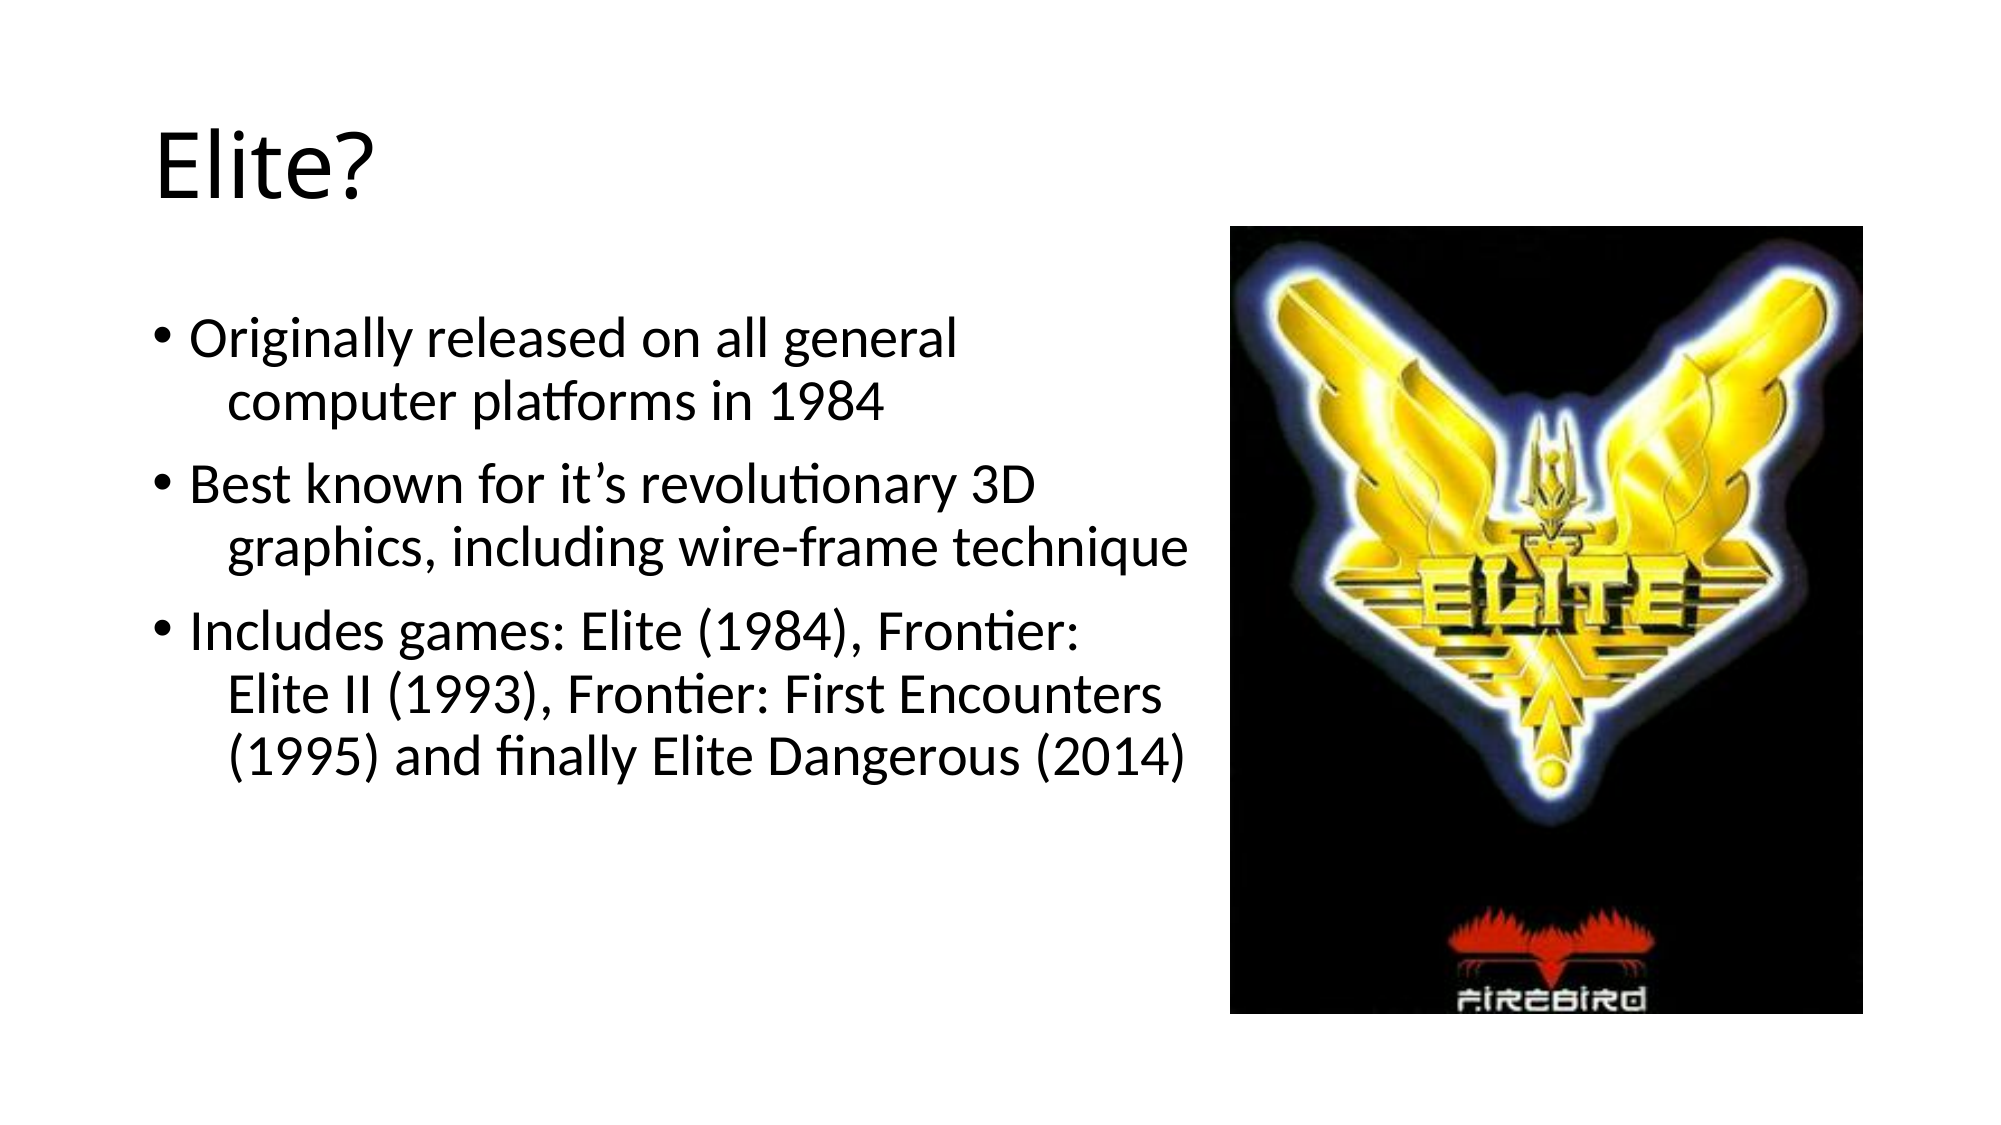

# Elite?
Originally released on all general computer platforms in 1984
Best known for it’s revolutionary 3D graphics, including wire-frame technique
Includes games: Elite (1984), Frontier: Elite II (1993), Frontier: First Encounters (1995) and finally Elite Dangerous (2014)